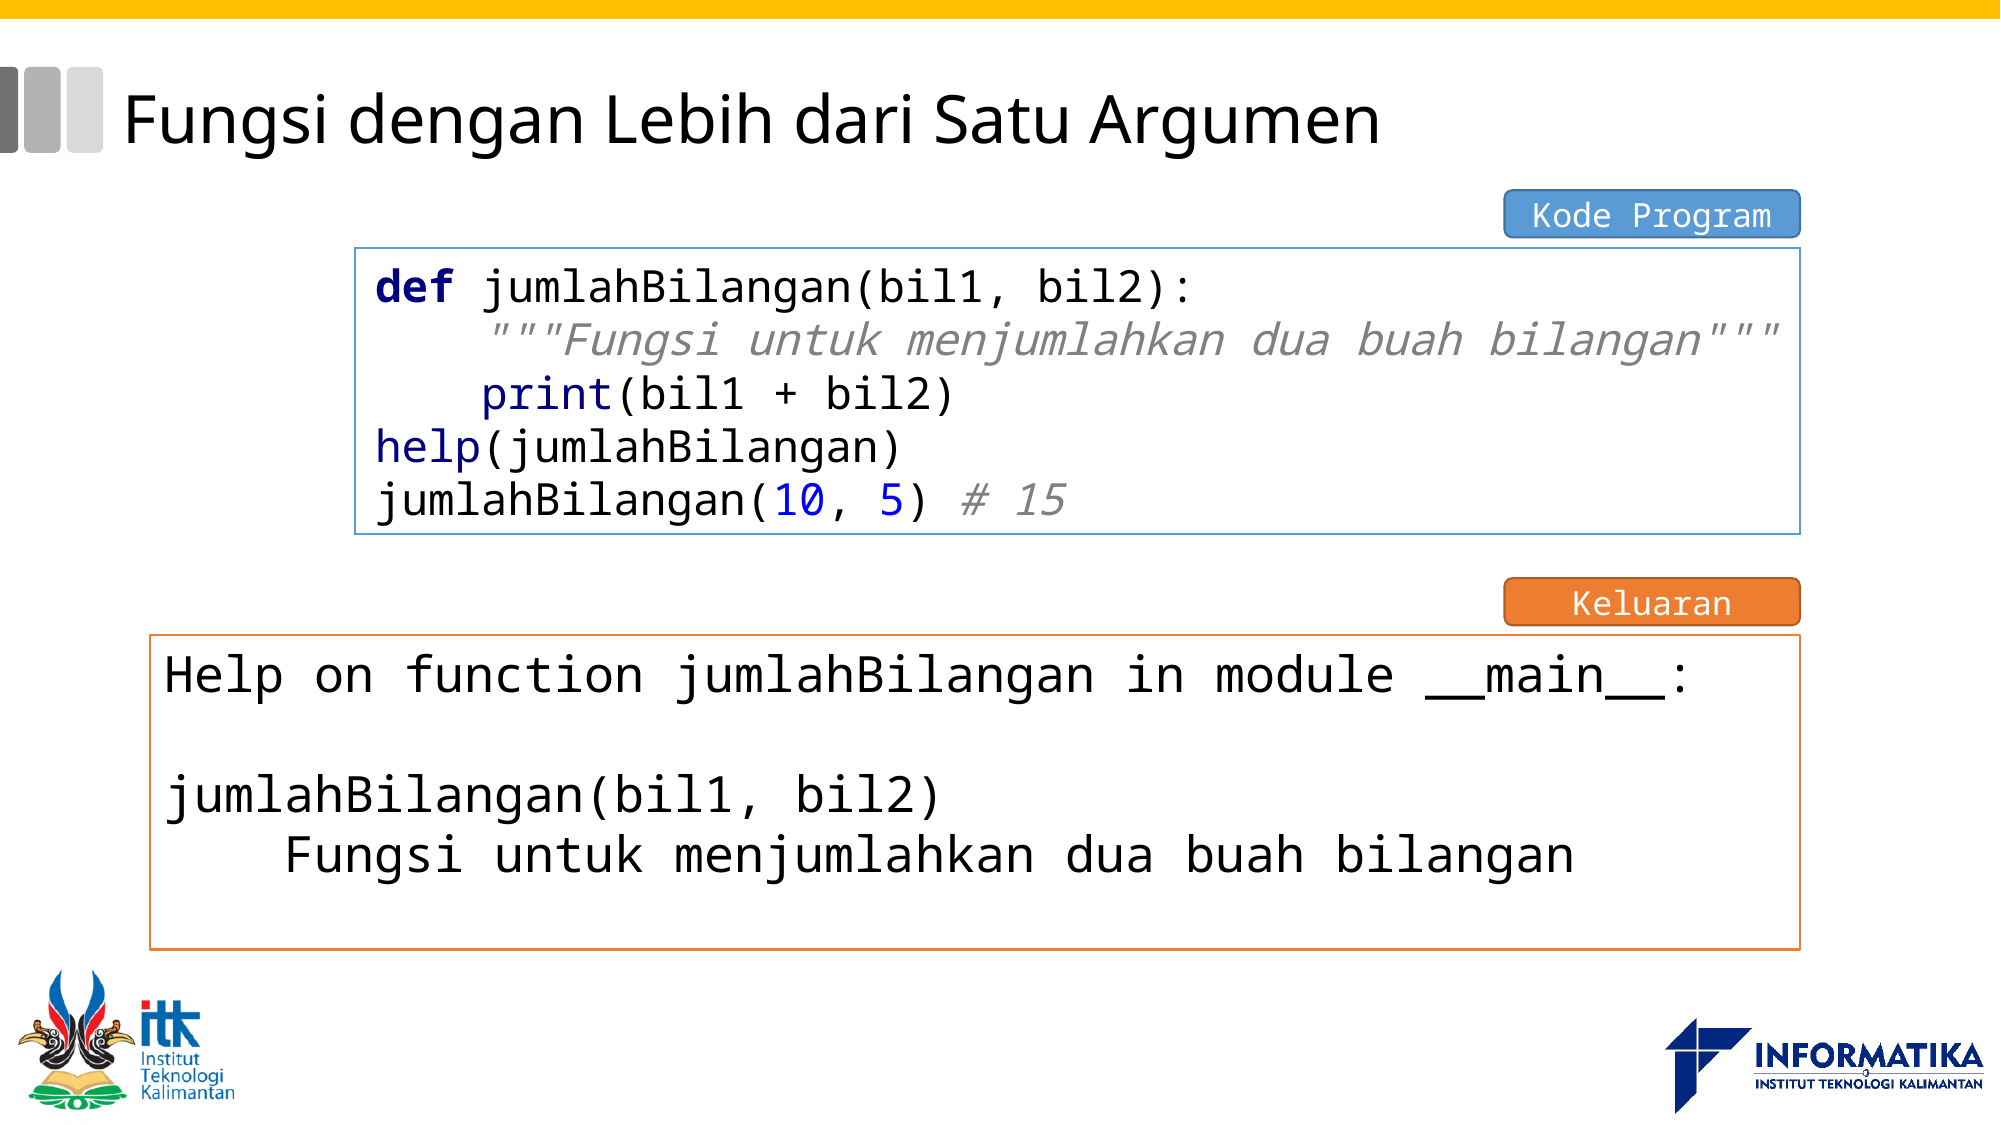

# Fungsi dengan Lebih dari Satu Argumen
Kode Program
def jumlahBilangan(bil1, bil2):
 """Fungsi untuk menjumlahkan dua buah bilangan"""
 print(bil1 + bil2)
help(jumlahBilangan)
jumlahBilangan(10, 5) # 15
Keluaran
Help on function jumlahBilangan in module __main__:
jumlahBilangan(bil1, bil2)
 Fungsi untuk menjumlahkan dua buah bilangan